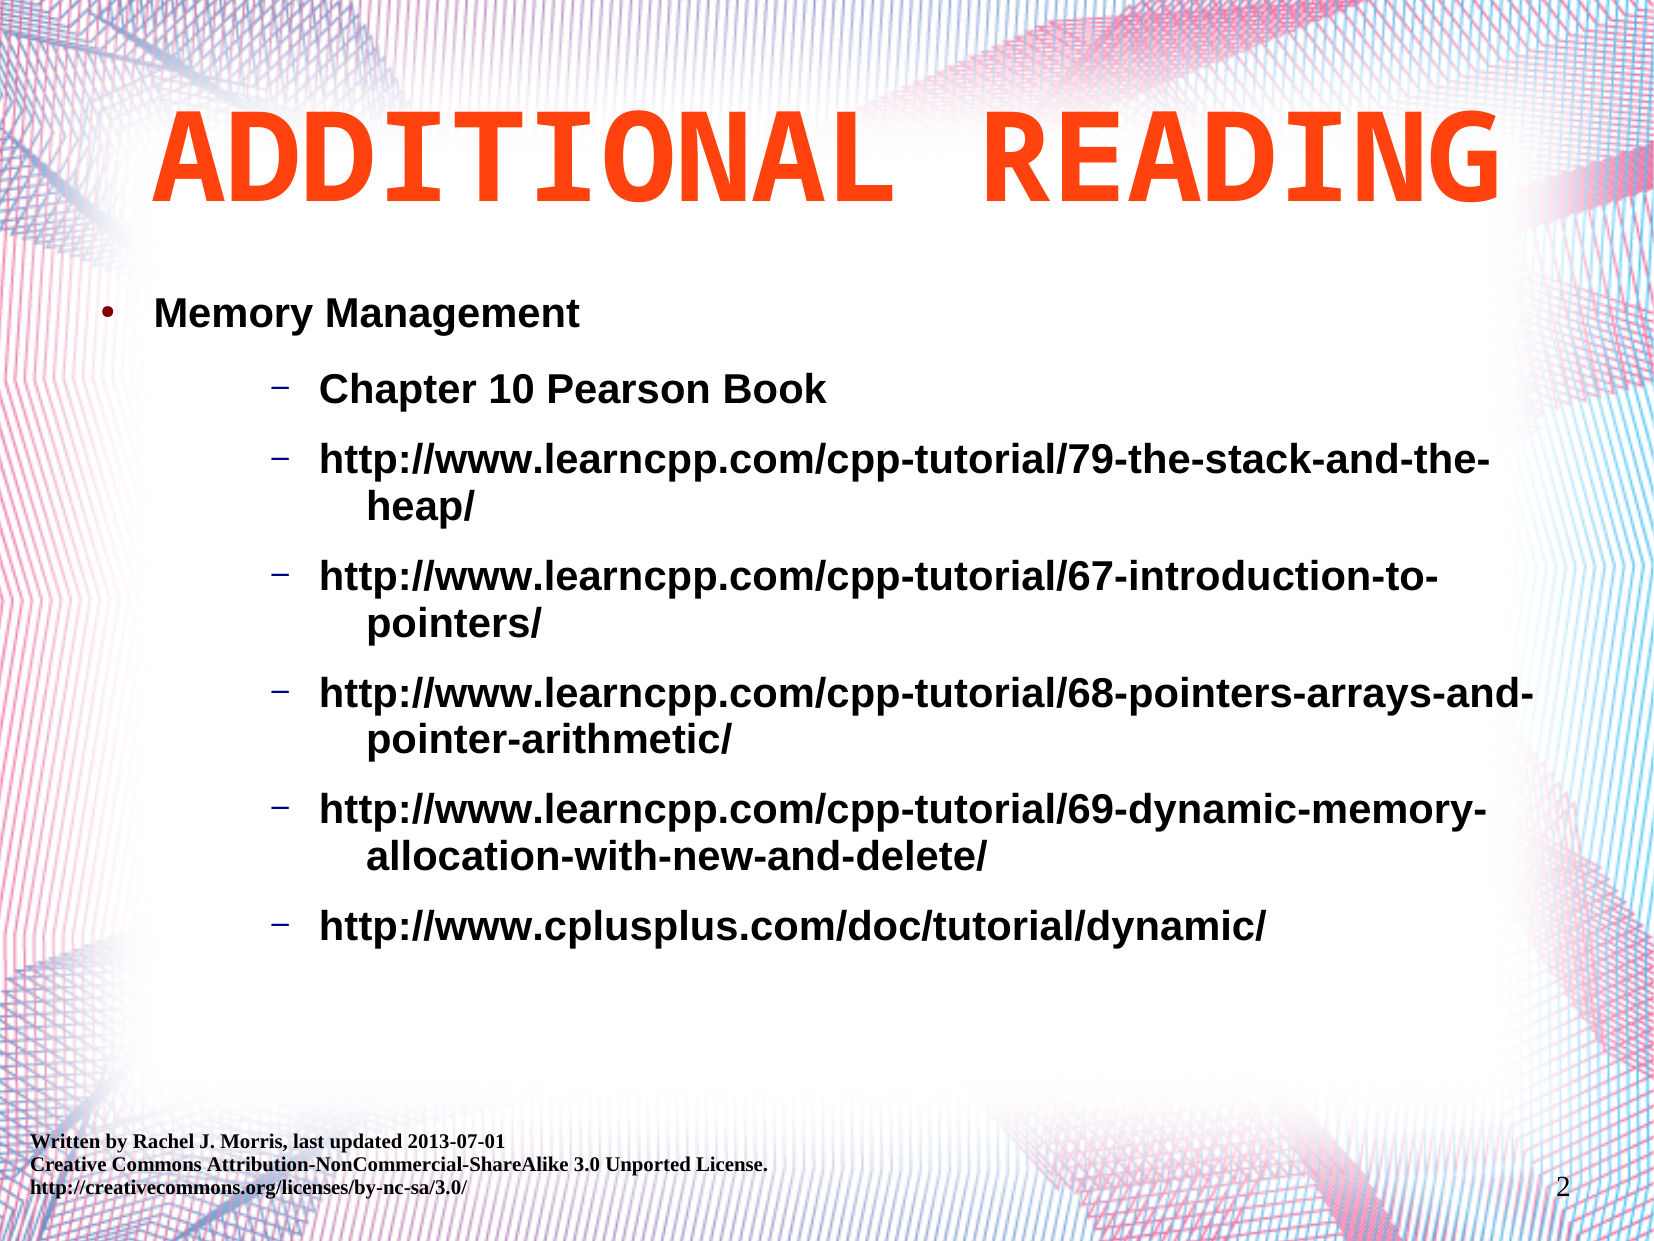

ADDITIONAL READING
# Memory Management
Chapter 10 Pearson Book
http://www.learncpp.com/cpp-tutorial/79-the-stack-and-the-heap/
http://www.learncpp.com/cpp-tutorial/67-introduction-to-pointers/
http://www.learncpp.com/cpp-tutorial/68-pointers-arrays-and-pointer-arithmetic/
http://www.learncpp.com/cpp-tutorial/69-dynamic-memory-allocation-with-new-and-delete/
http://www.cplusplus.com/doc/tutorial/dynamic/
2